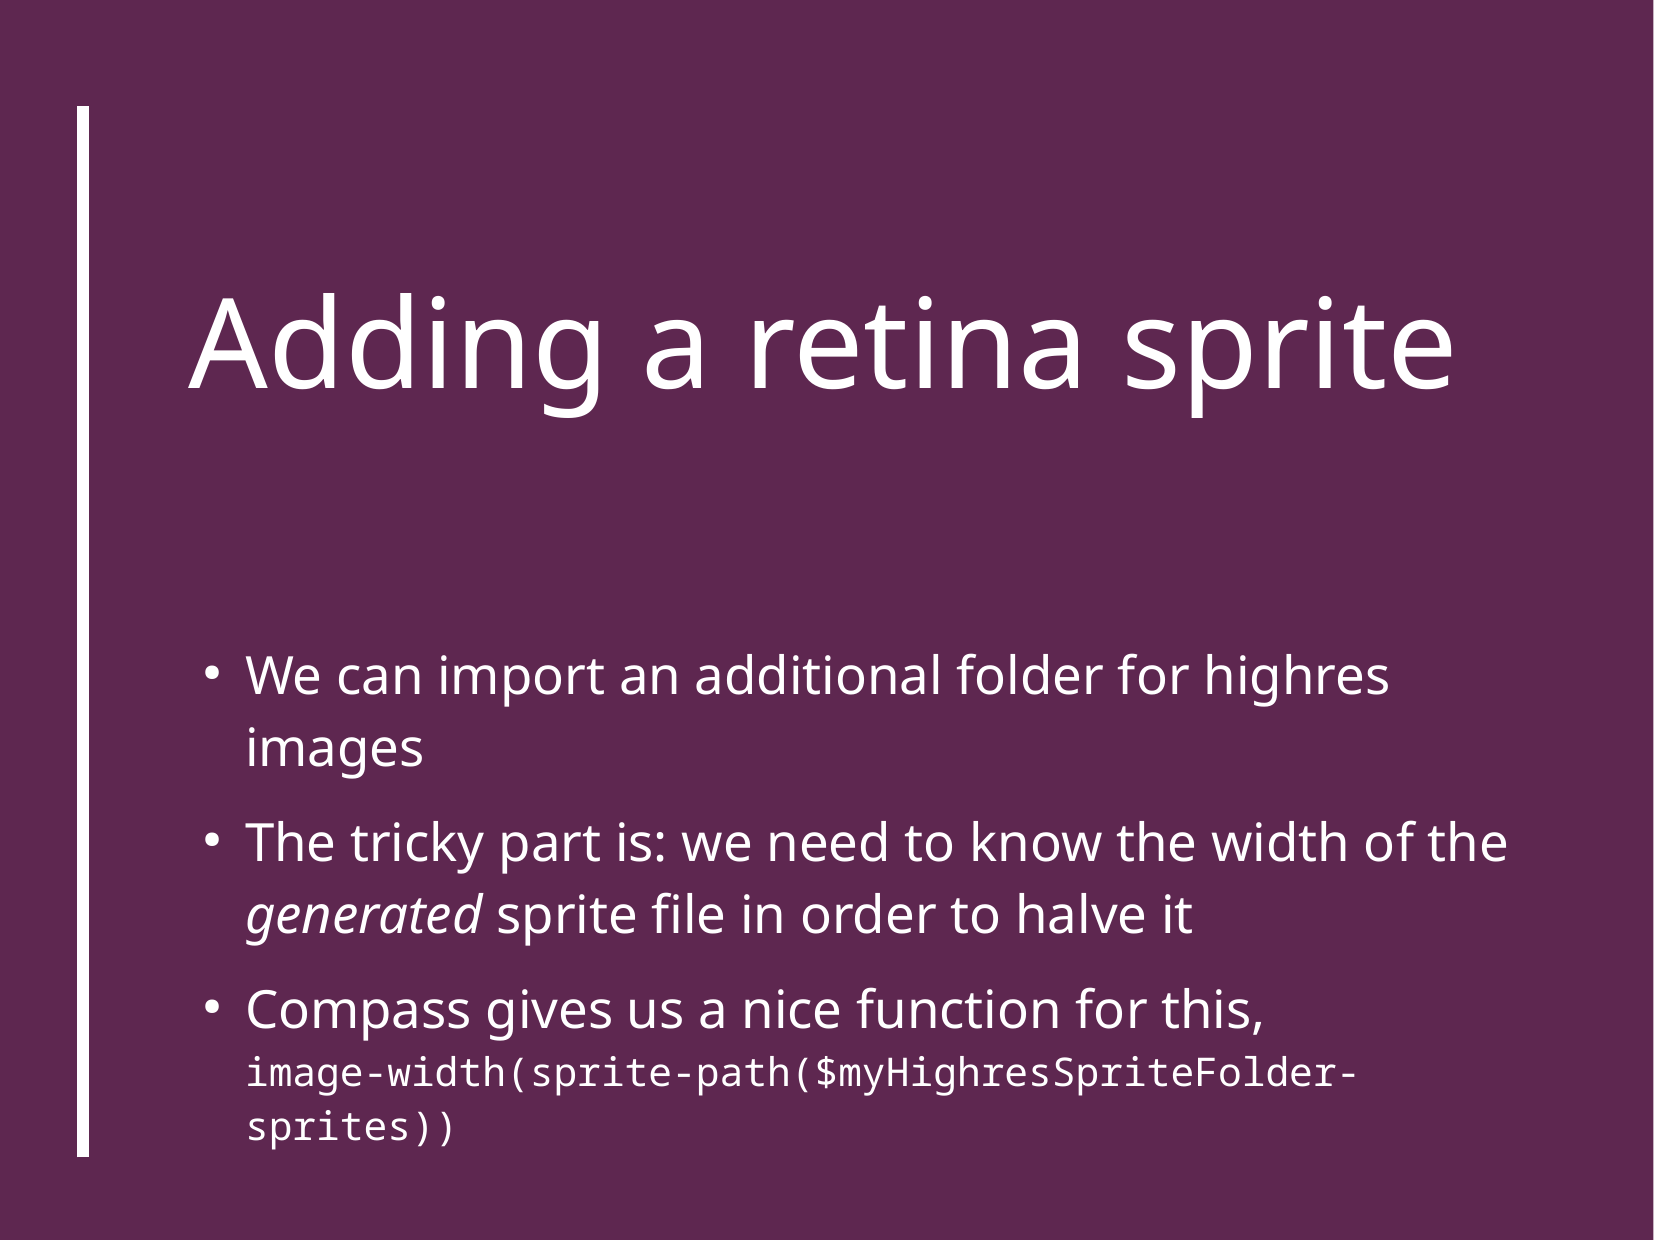

# Adding a retina sprite
We can import an additional folder for highres images
The tricky part is: we need to know the width of the generated sprite file in order to halve it
Compass gives us a nice function for this,
image-width(sprite-path($myHighresSpriteFolder-sprites))